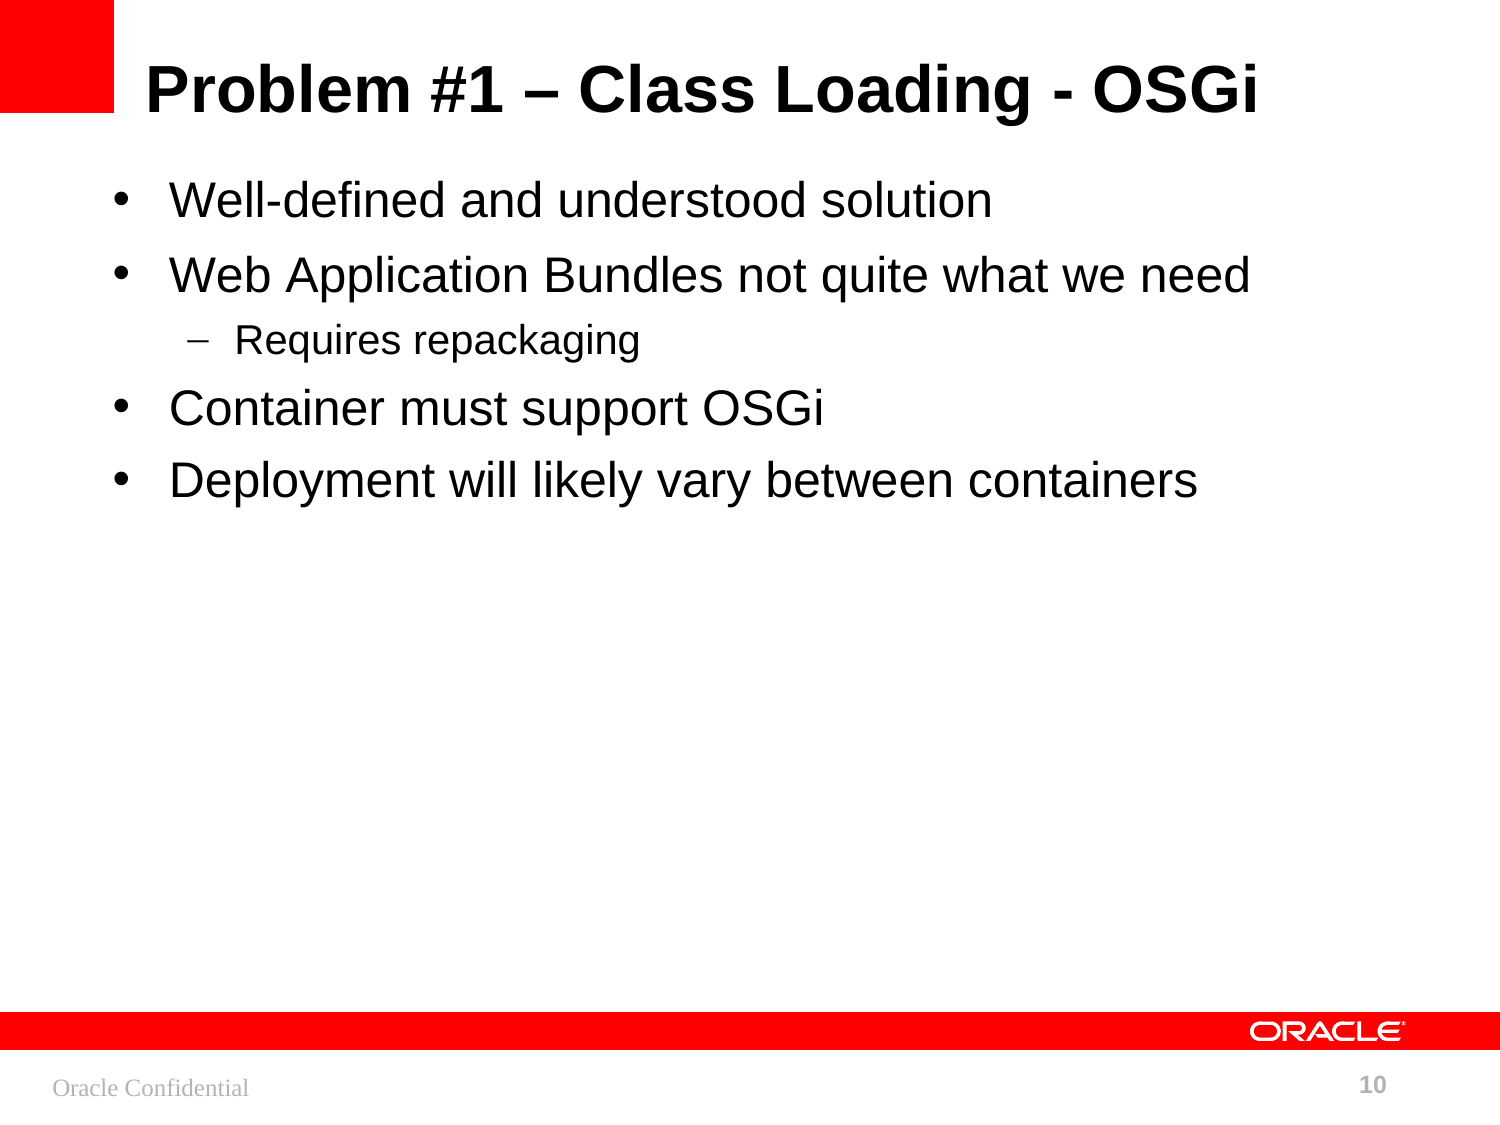

# Problem #1 – Class Loading - OSGi
Well-defined and understood solution
Web Application Bundles not quite what we need
Requires repackaging
Container must support OSGi
Deployment will likely vary between containers